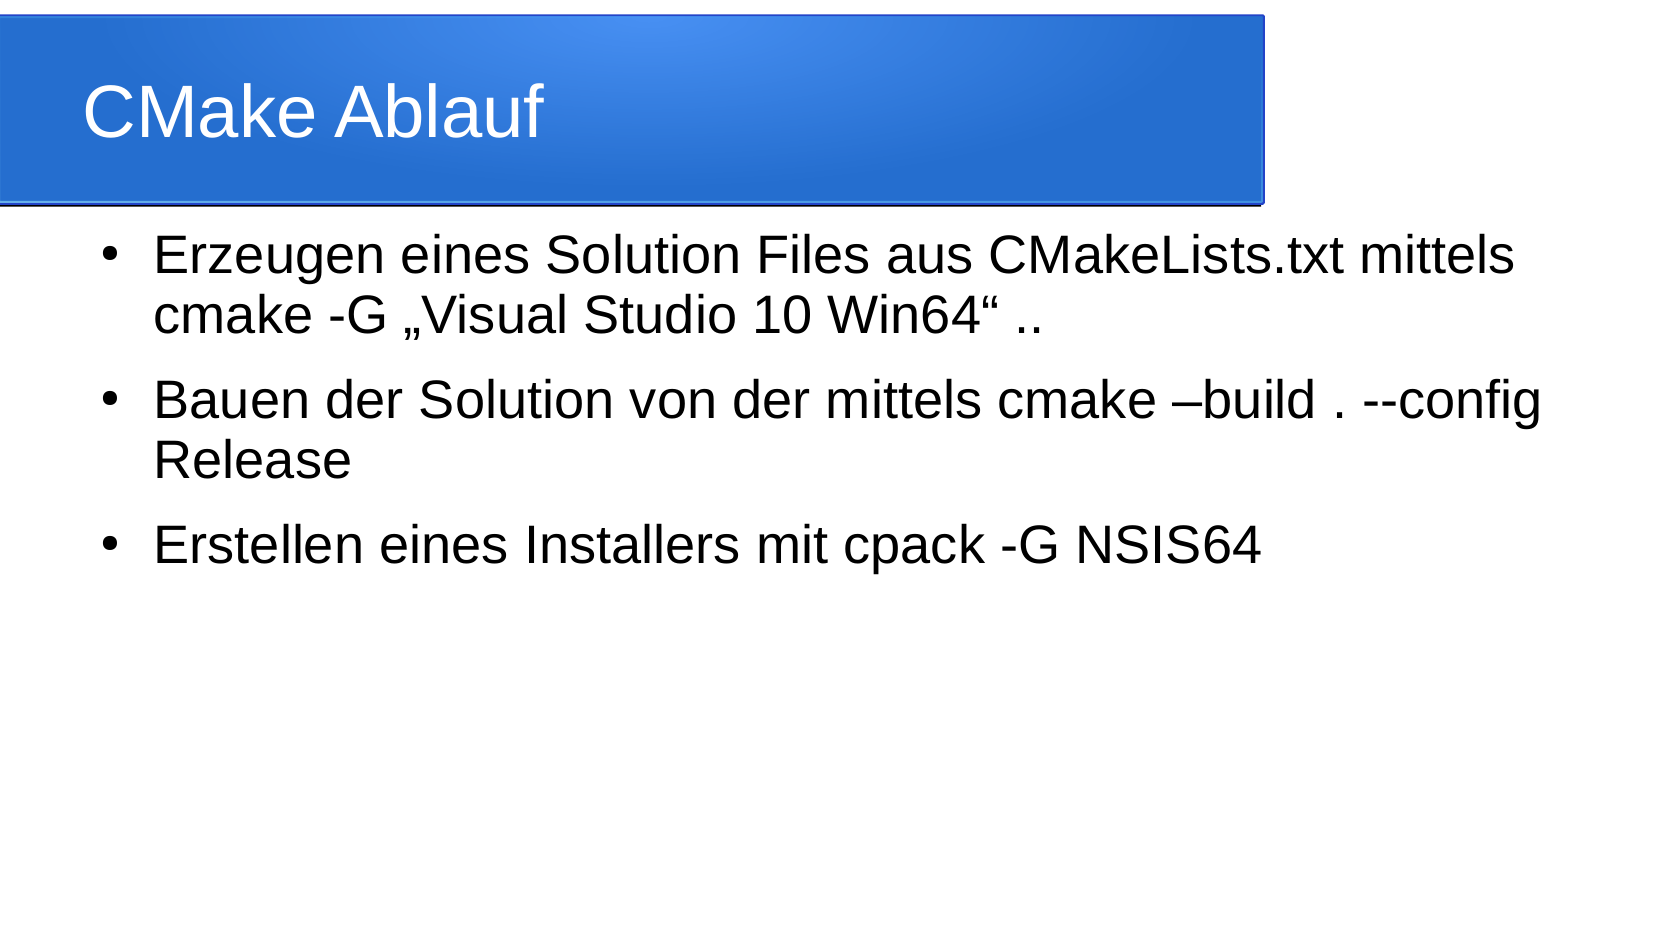

# CMake Ablauf
Erzeugen eines Solution Files aus CMakeLists.txt mittels cmake -G „Visual Studio 10 Win64“ ..
Bauen der Solution von der mittels cmake –build . --config Release
Erstellen eines Installers mit cpack -G NSIS64